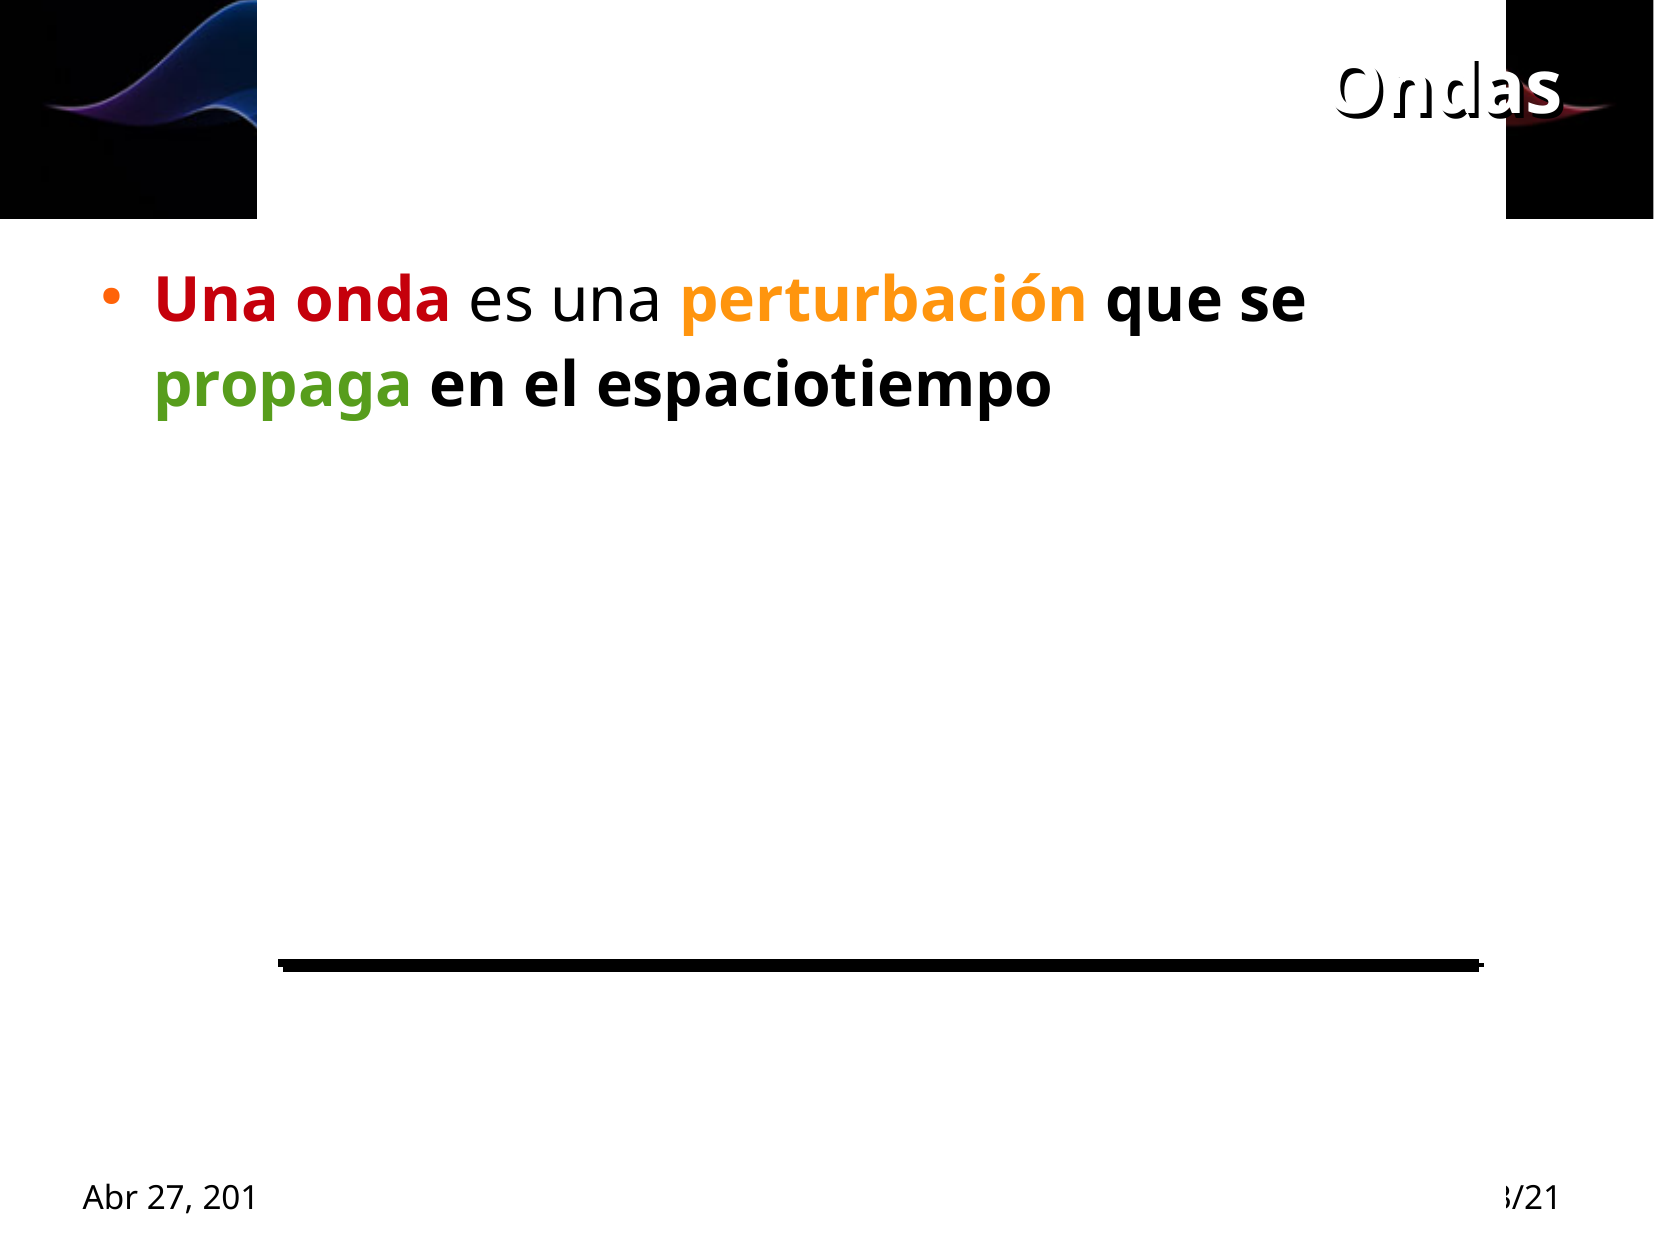

# Ondas
Una onda es una perturbación que se propaga en el espaciotiempo
Abr 27, 2017
H. Asorey - Moderna A 2017 - U03C03
3